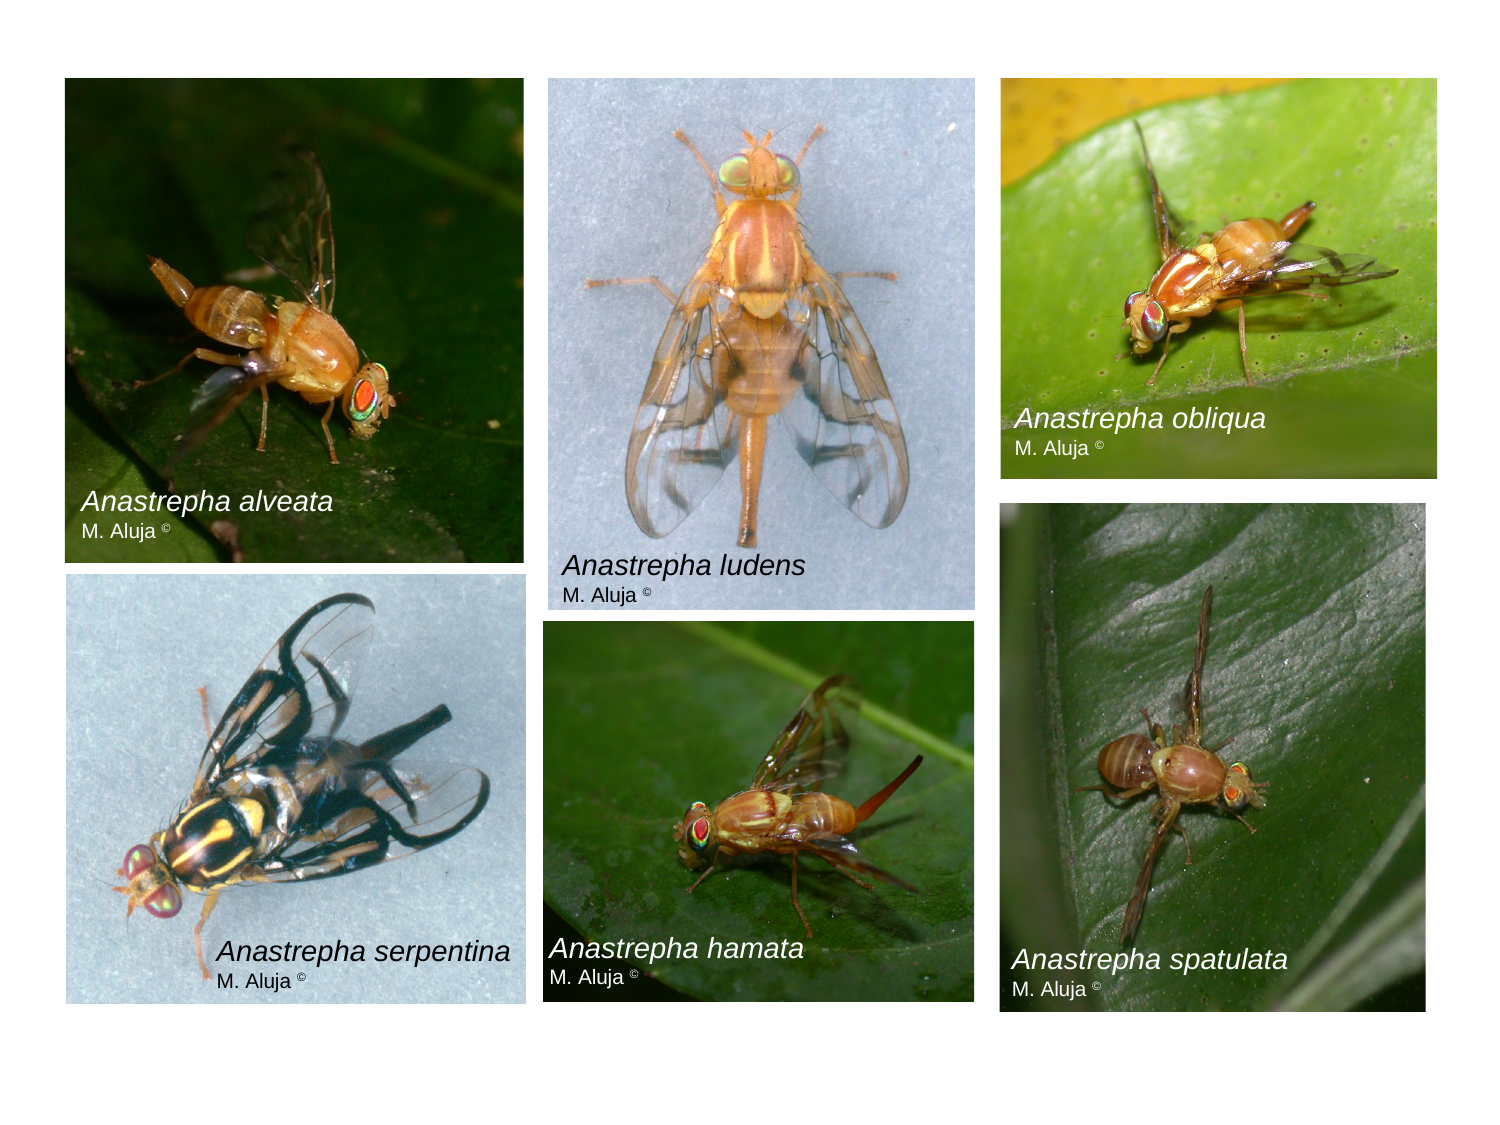

Anastrepha obliqua
M. Aluja ©
Anastrepha alveata
M. Aluja ©
Anastrepha ludens
M. Aluja ©
Anastrepha hamata
M. Aluja ©
Anastrepha serpentina
M. Aluja ©
Anastrepha spatulata
M. Aluja ©